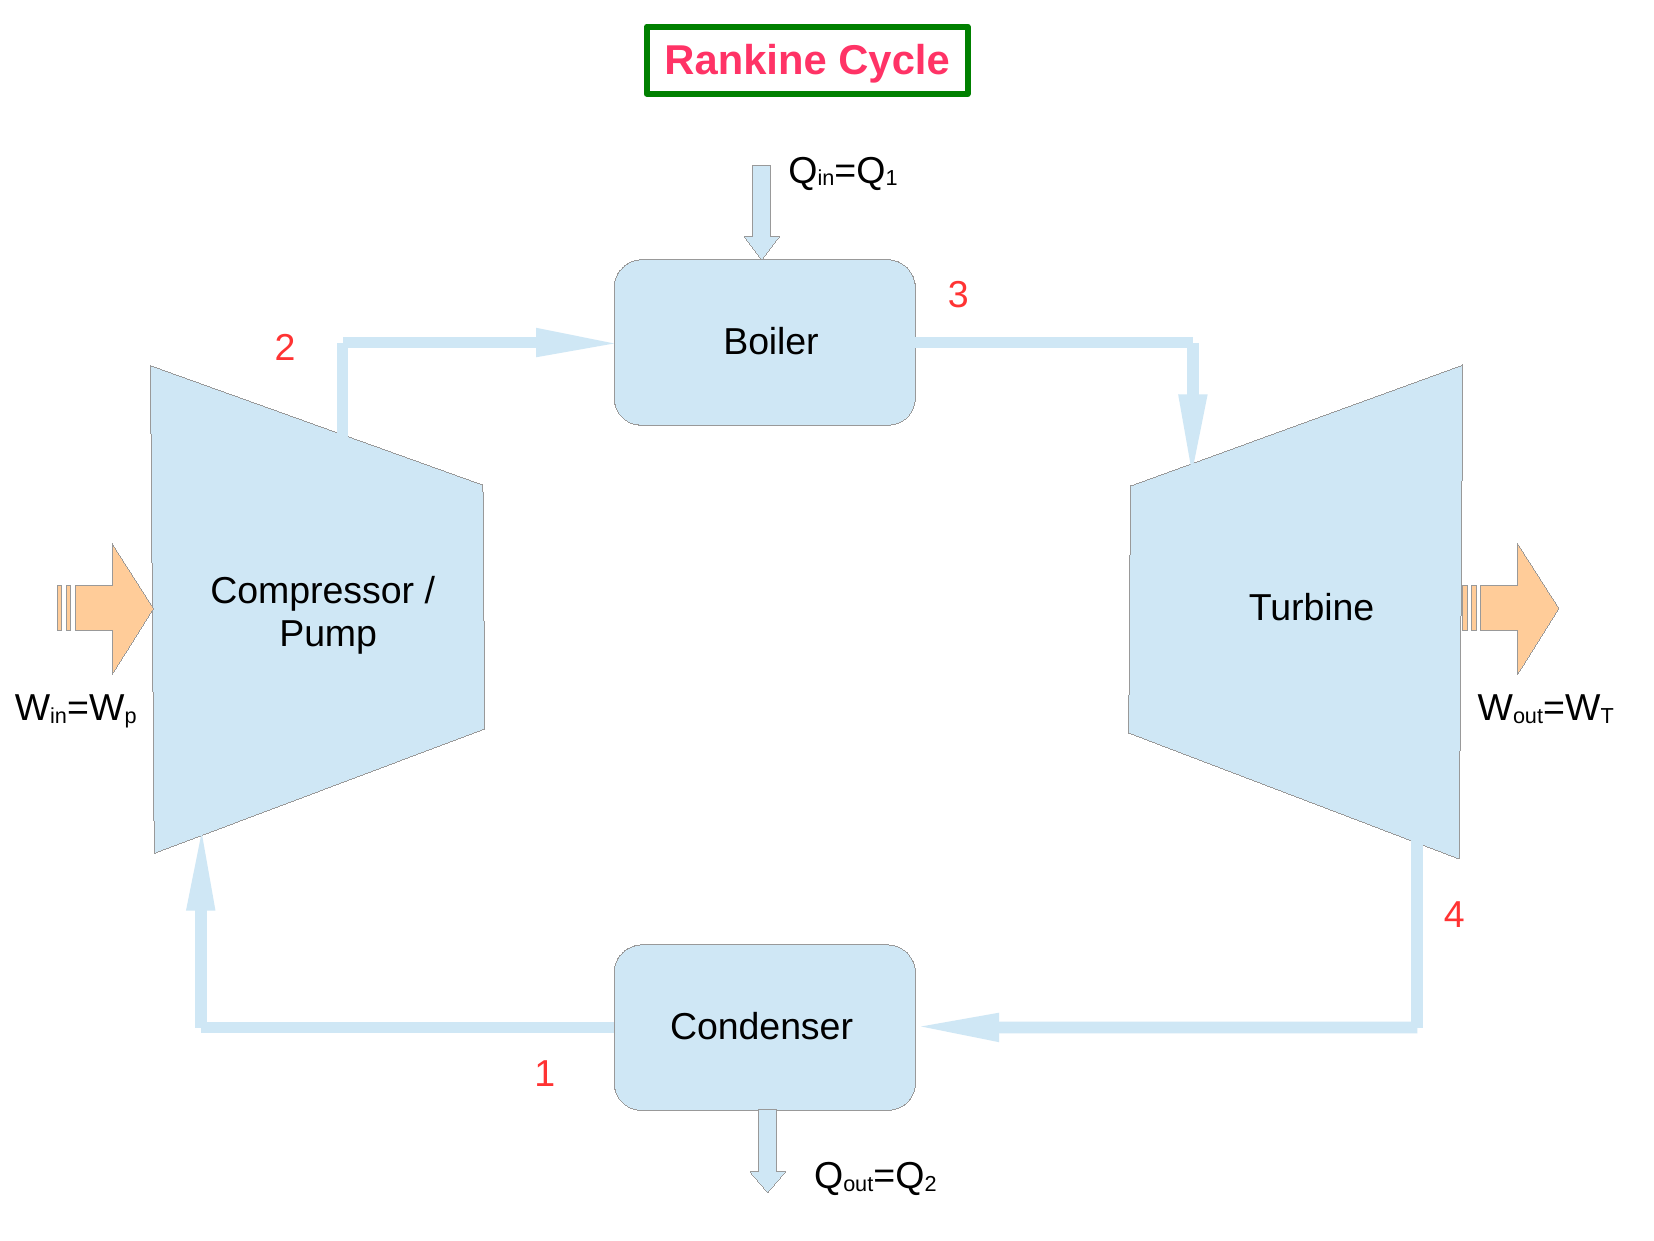

Rankine Cycle
Qin=Q1
3
Boiler
2
Compressor /
Pump
Turbine
Win=Wp
Wout=WT
4
Condenser
1
Qout=Q2